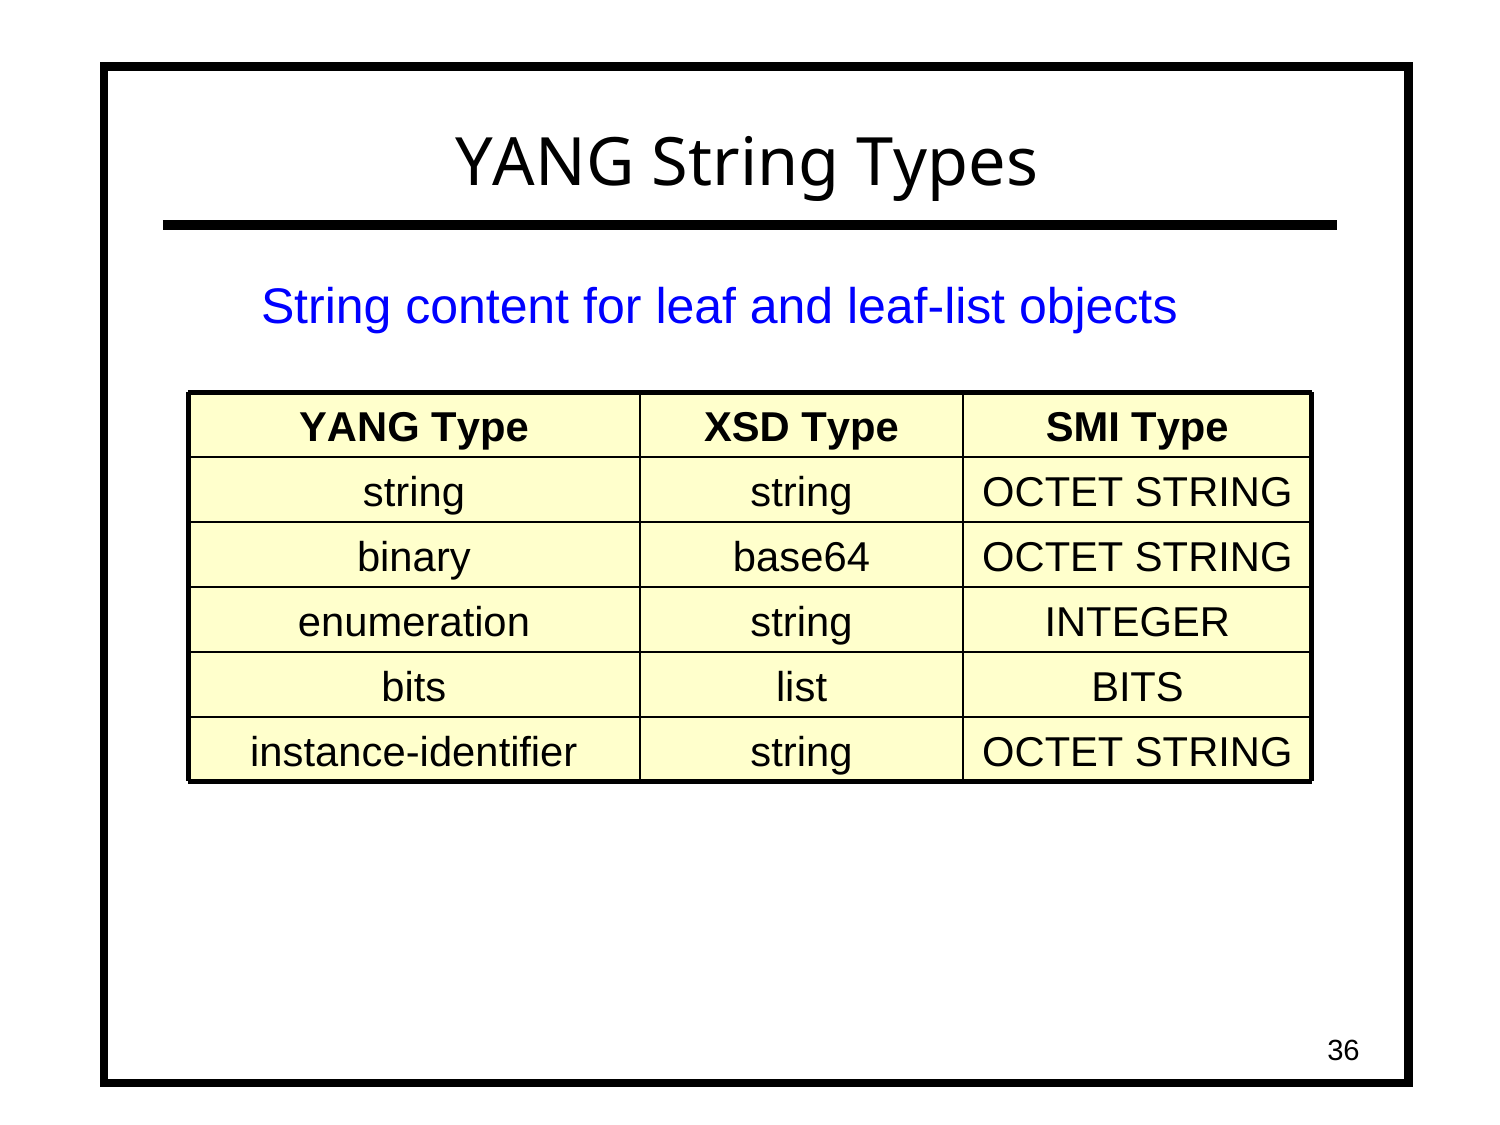

# YANG String Types
String content for leaf and leaf-list objects
YANG Type
XSD Type
SMI Type
string
string
OCTET STRING
binary
base64
OCTET STRING
enumeration
string
INTEGER
bits
list
BITS
instance-identifier
string
OCTET STRING
36